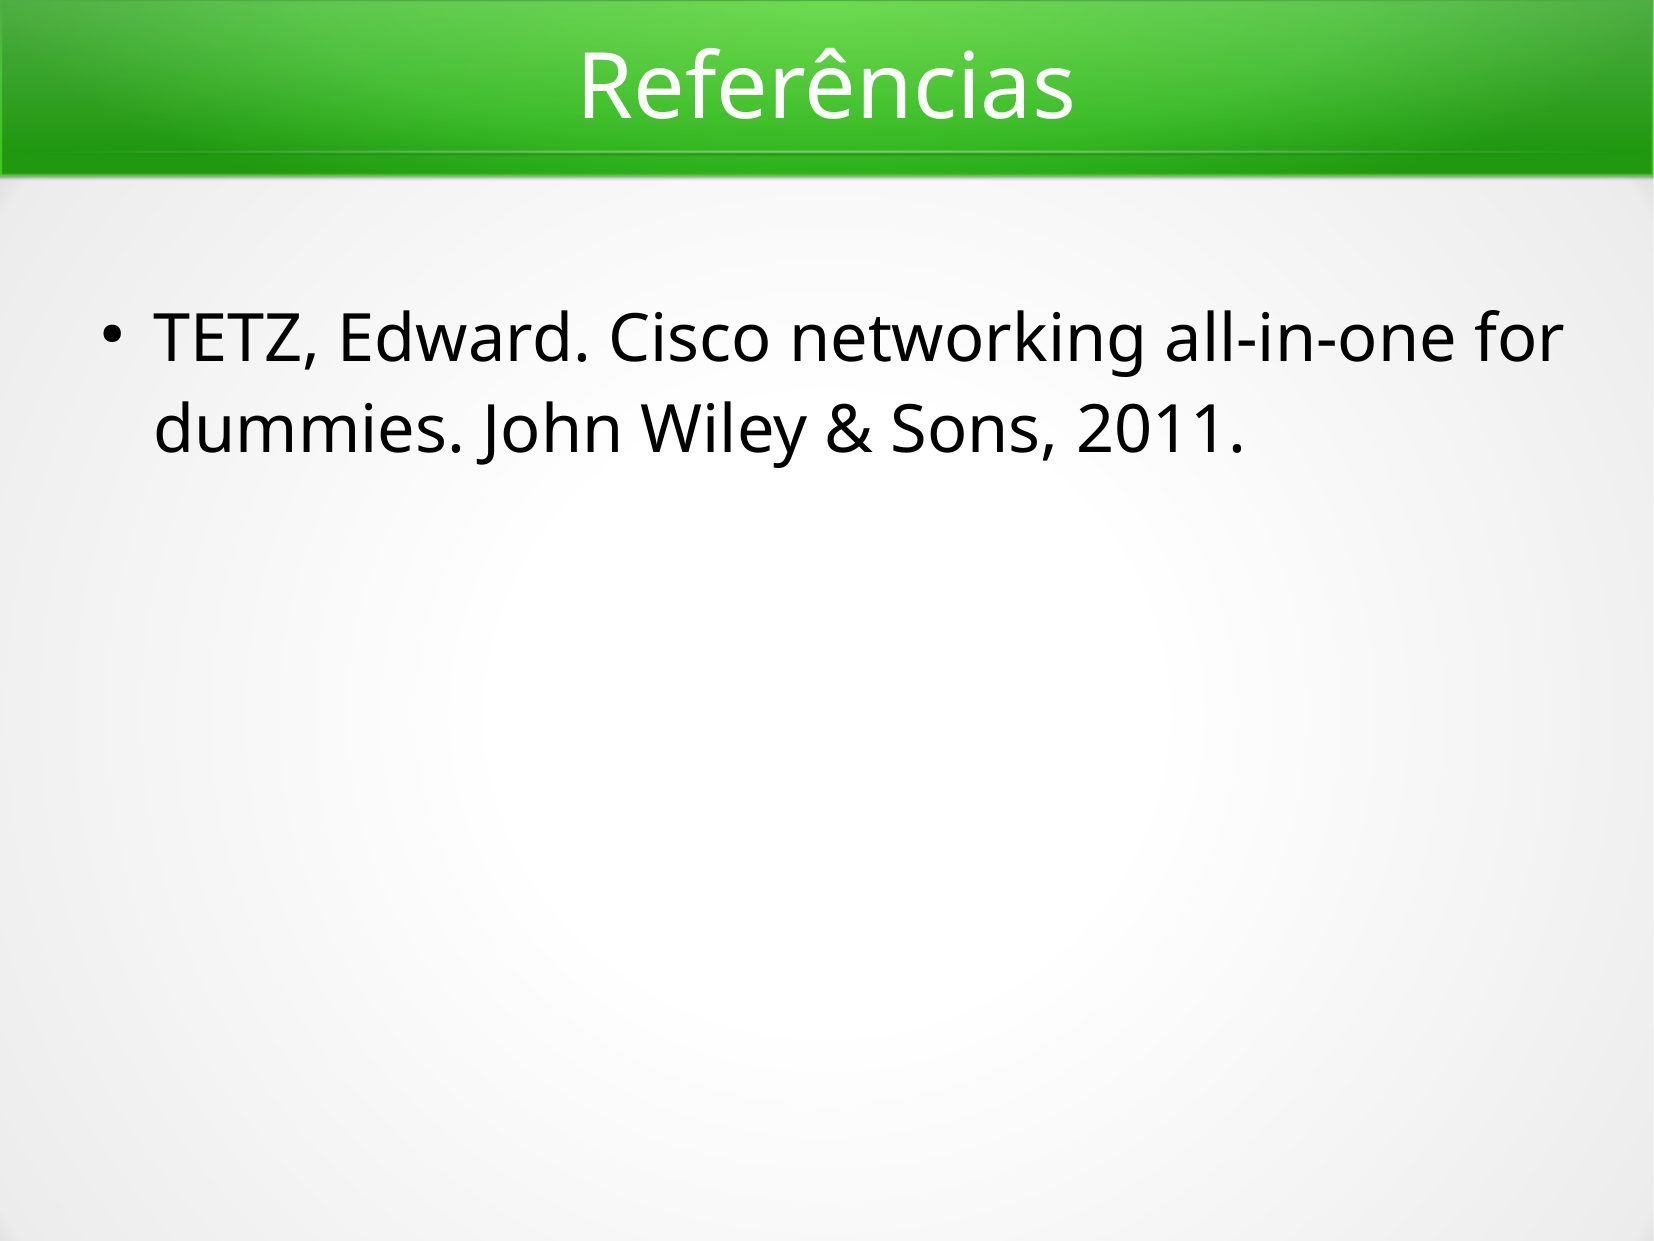

# Referências
TETZ, Edward. Cisco networking all-in-one for dummies. John Wiley & Sons, 2011.